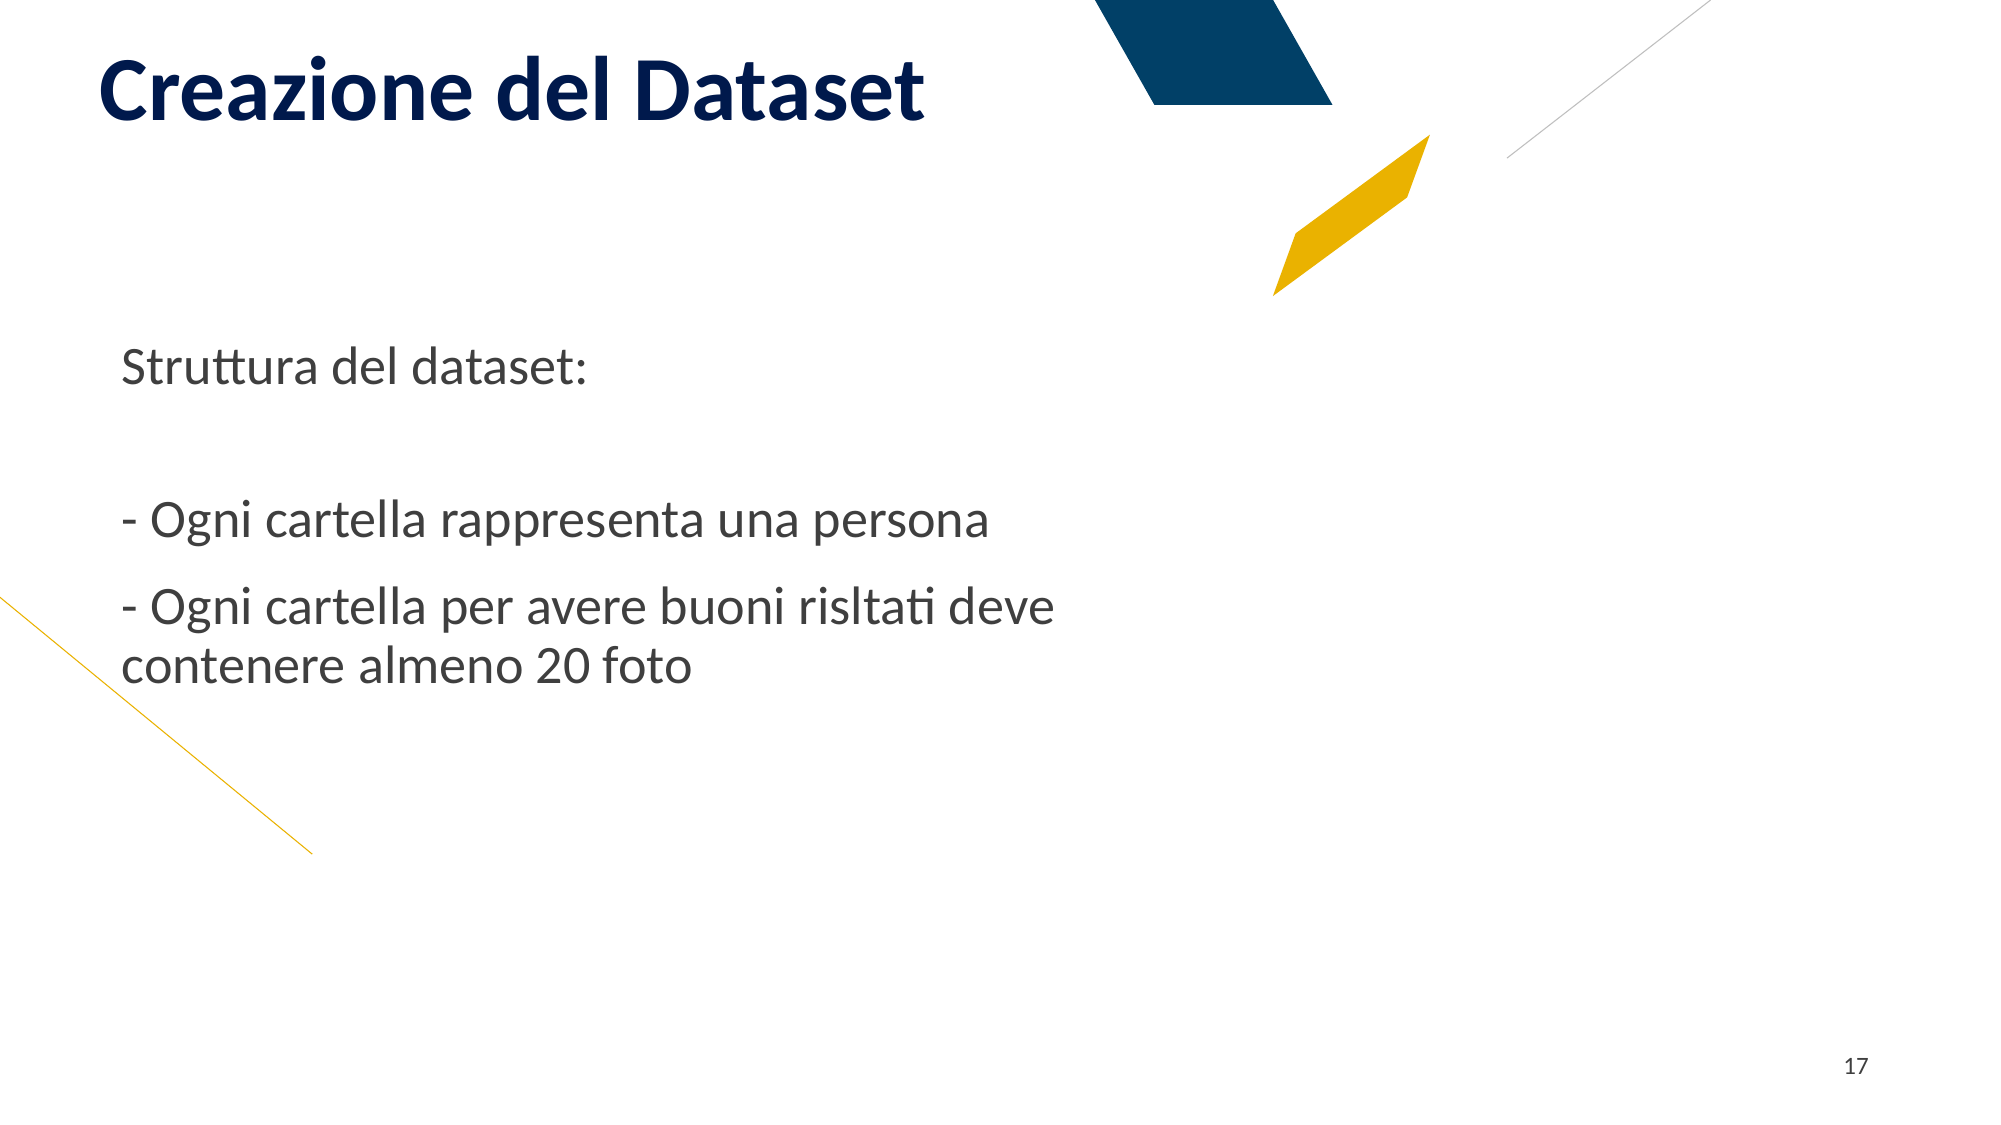

# Creazione del Dataset
Struttura del dataset:
- Ogni cartella rappresenta una persona
- Ogni cartella per avere buoni risltati deve contenere almeno 20 foto